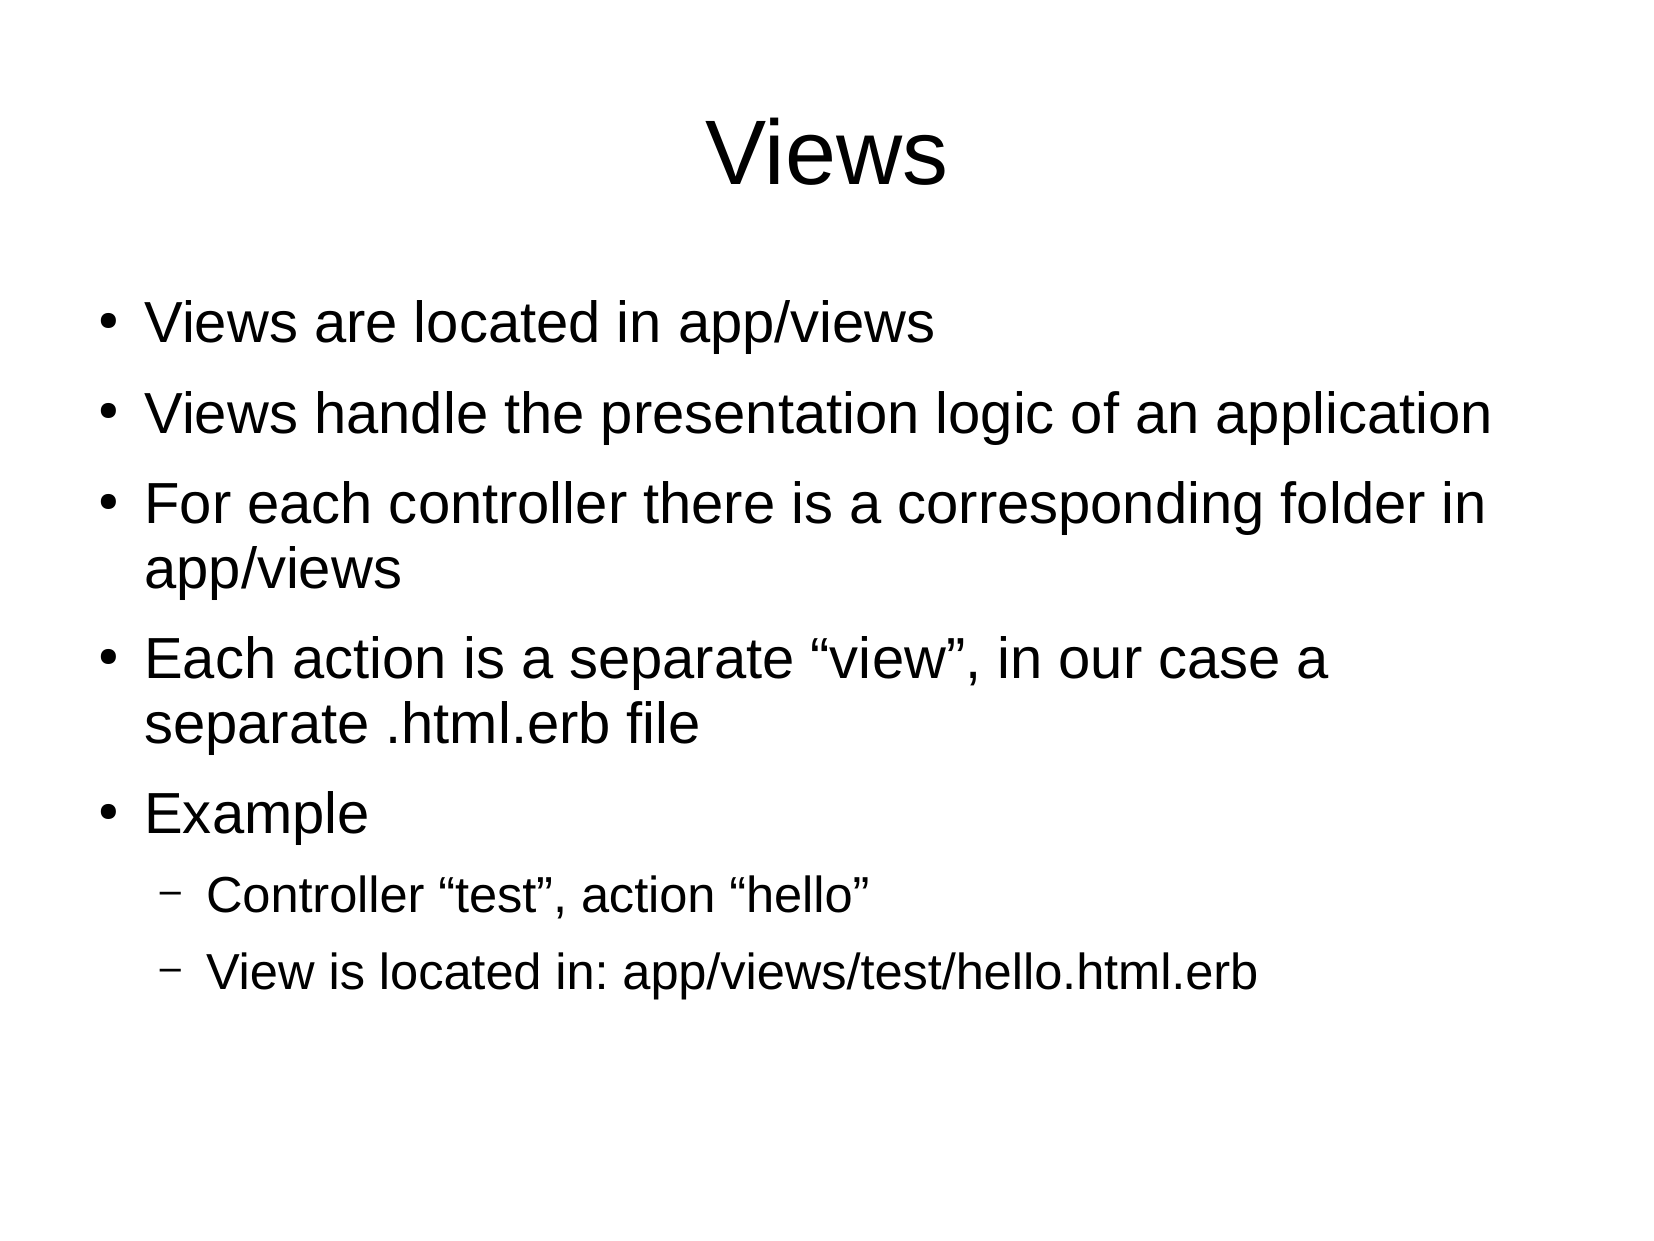

# Views
Views are located in app/views
Views handle the presentation logic of an application
For each controller there is a corresponding folder in app/views
Each action is a separate “view”, in our case a separate .html.erb file
Example
Controller “test”, action “hello”
View is located in: app/views/test/hello.html.erb